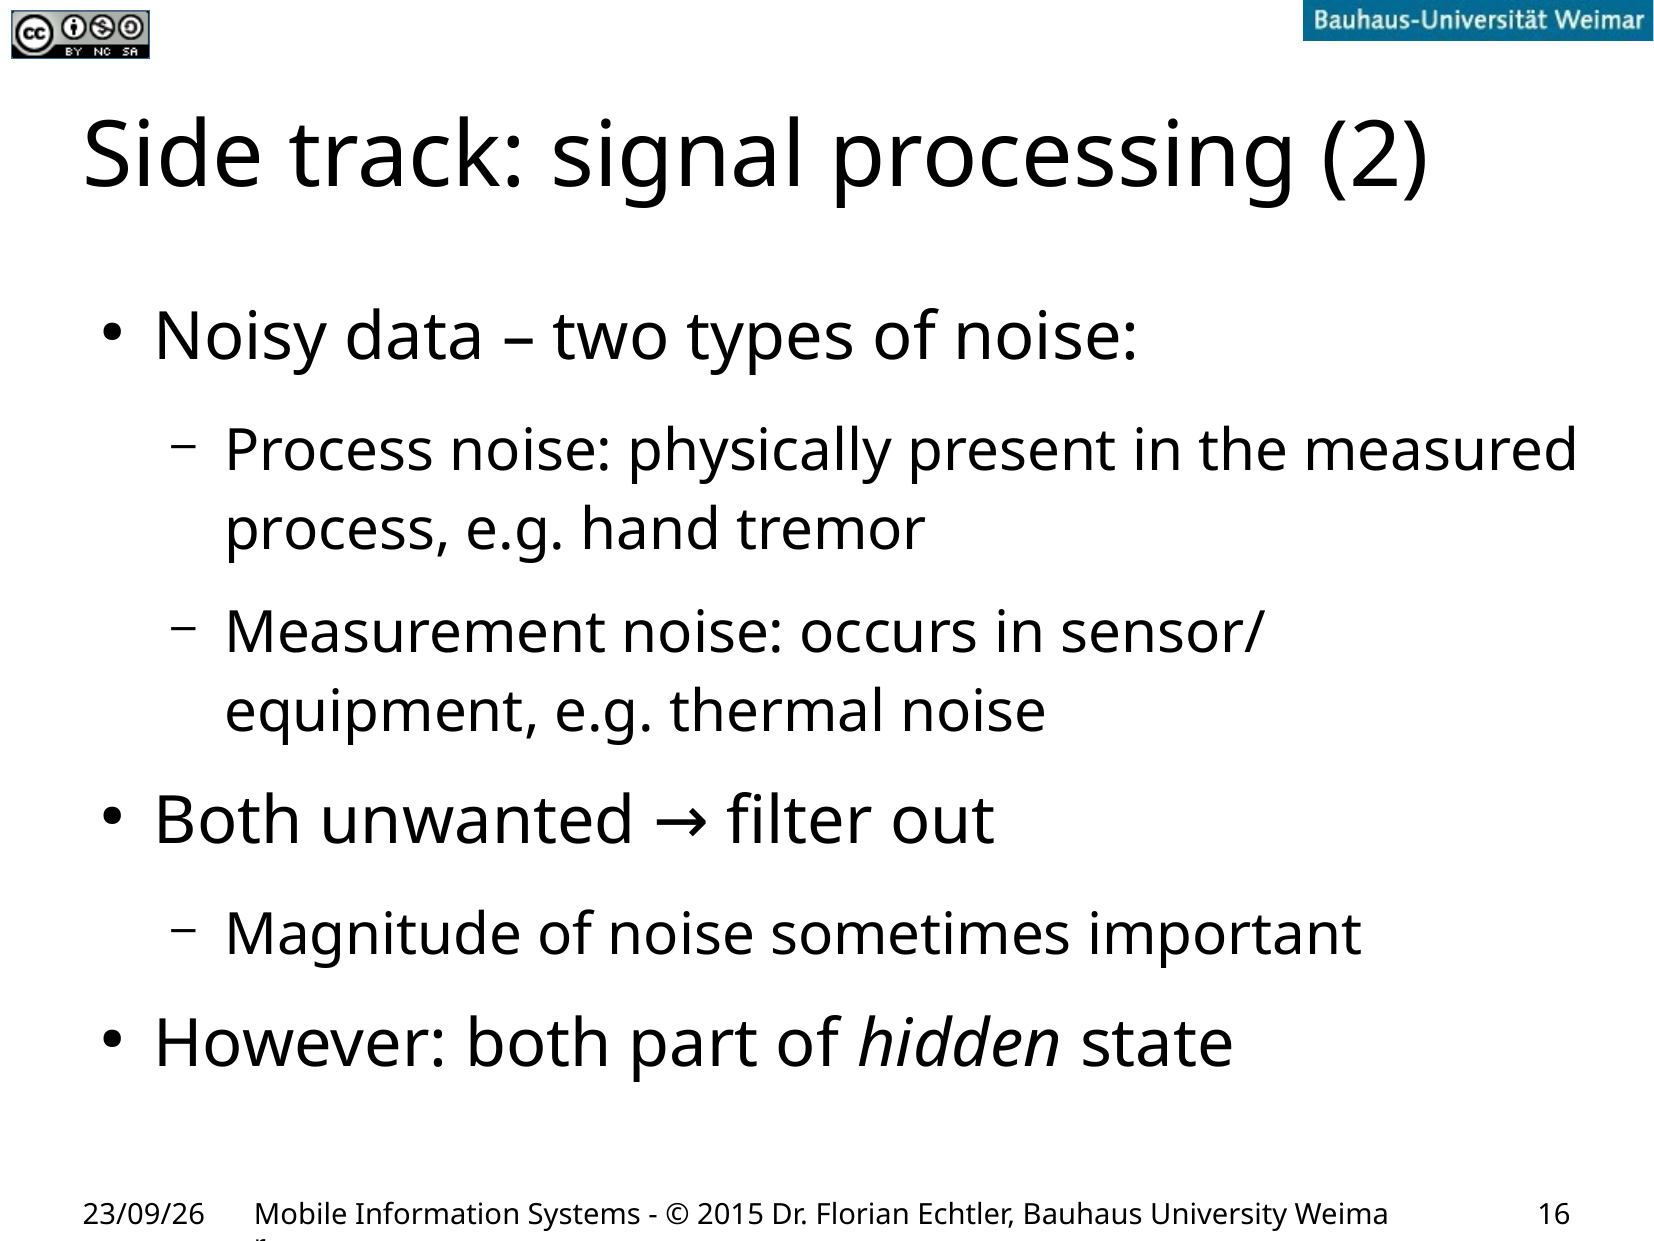

# Side track: signal processing (2)
Noisy data – two types of noise:
Process noise: physically present in the measured process, e.g. hand tremor
Measurement noise: occurs in sensor/ equipment, e.g. thermal noise
Both unwanted → filter out
Magnitude of noise sometimes important
However: both part of hidden state
Mobile Information Systems - © 2015 Dr. Florian Echtler, Bauhaus University Weimar
16